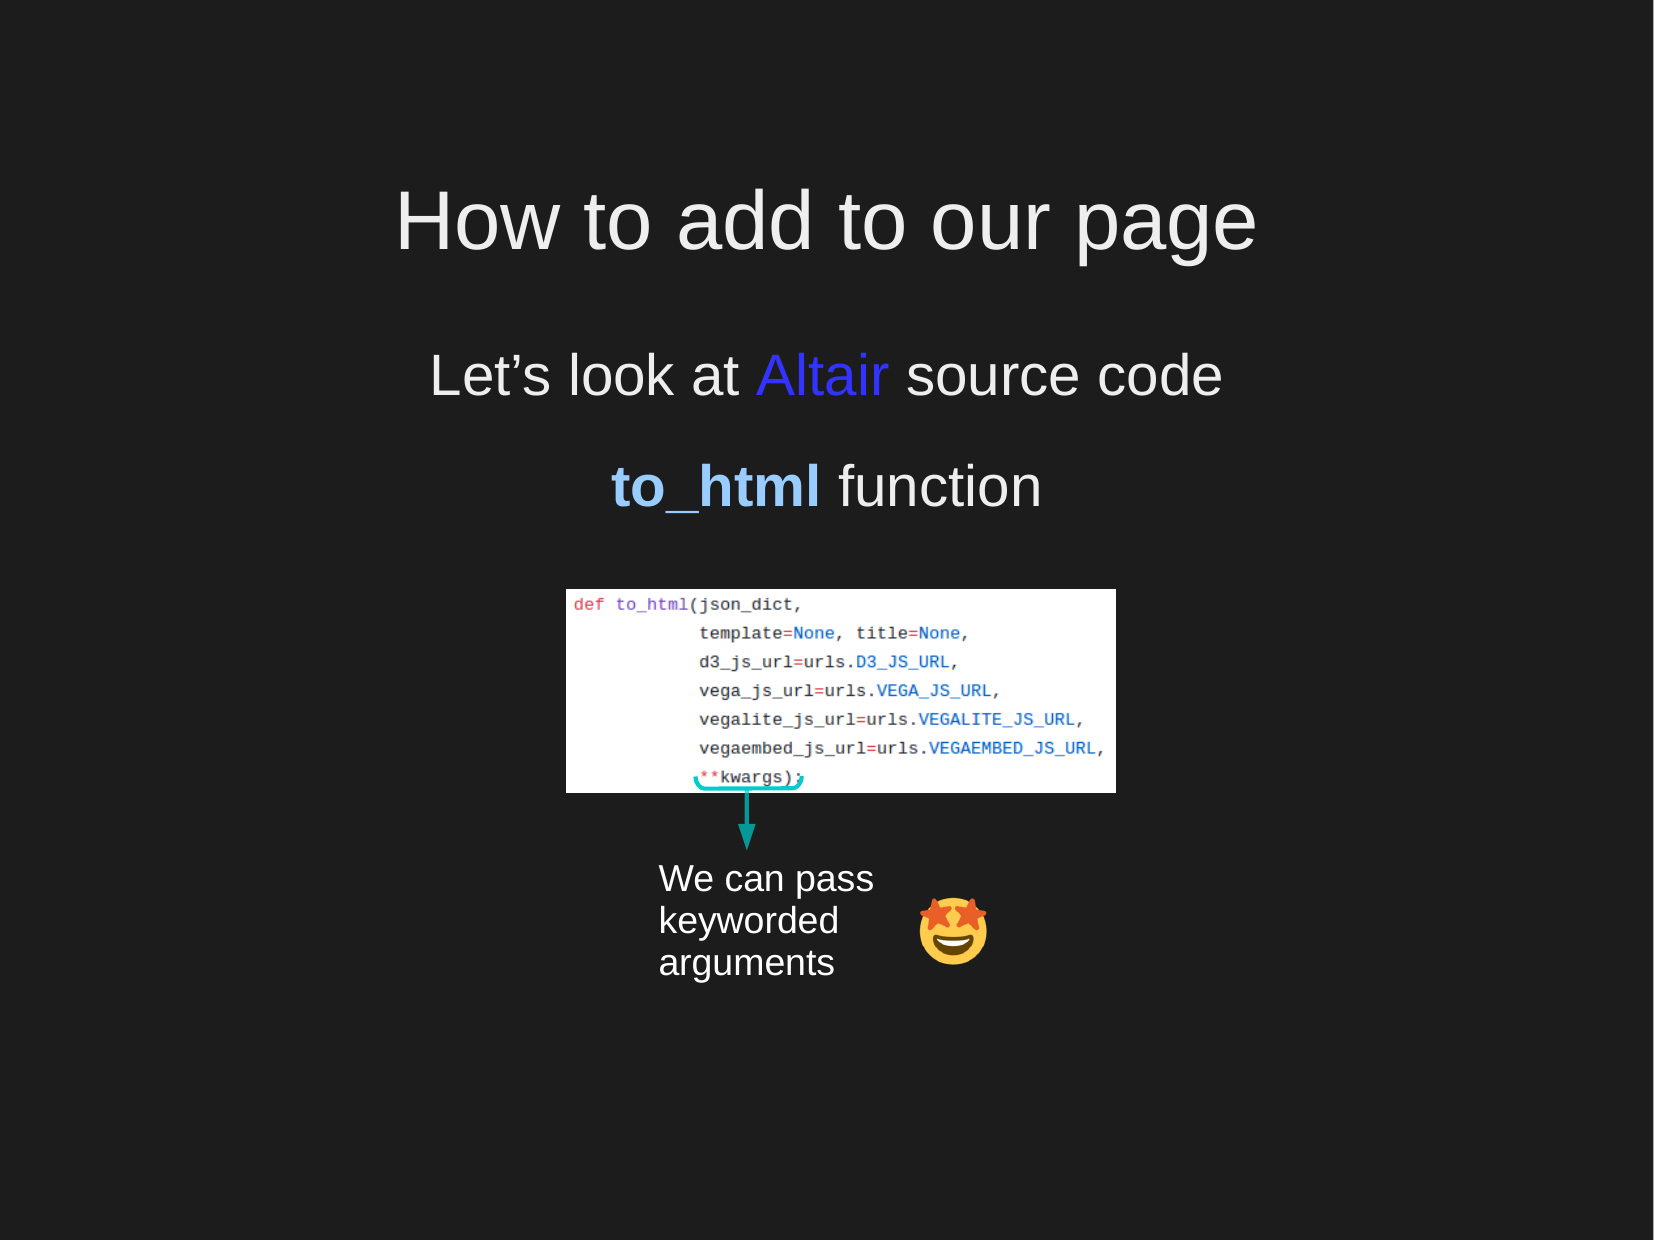

How to add to our page
Let’s look at Altair source code
to_html function
We can pass keyworded arguments